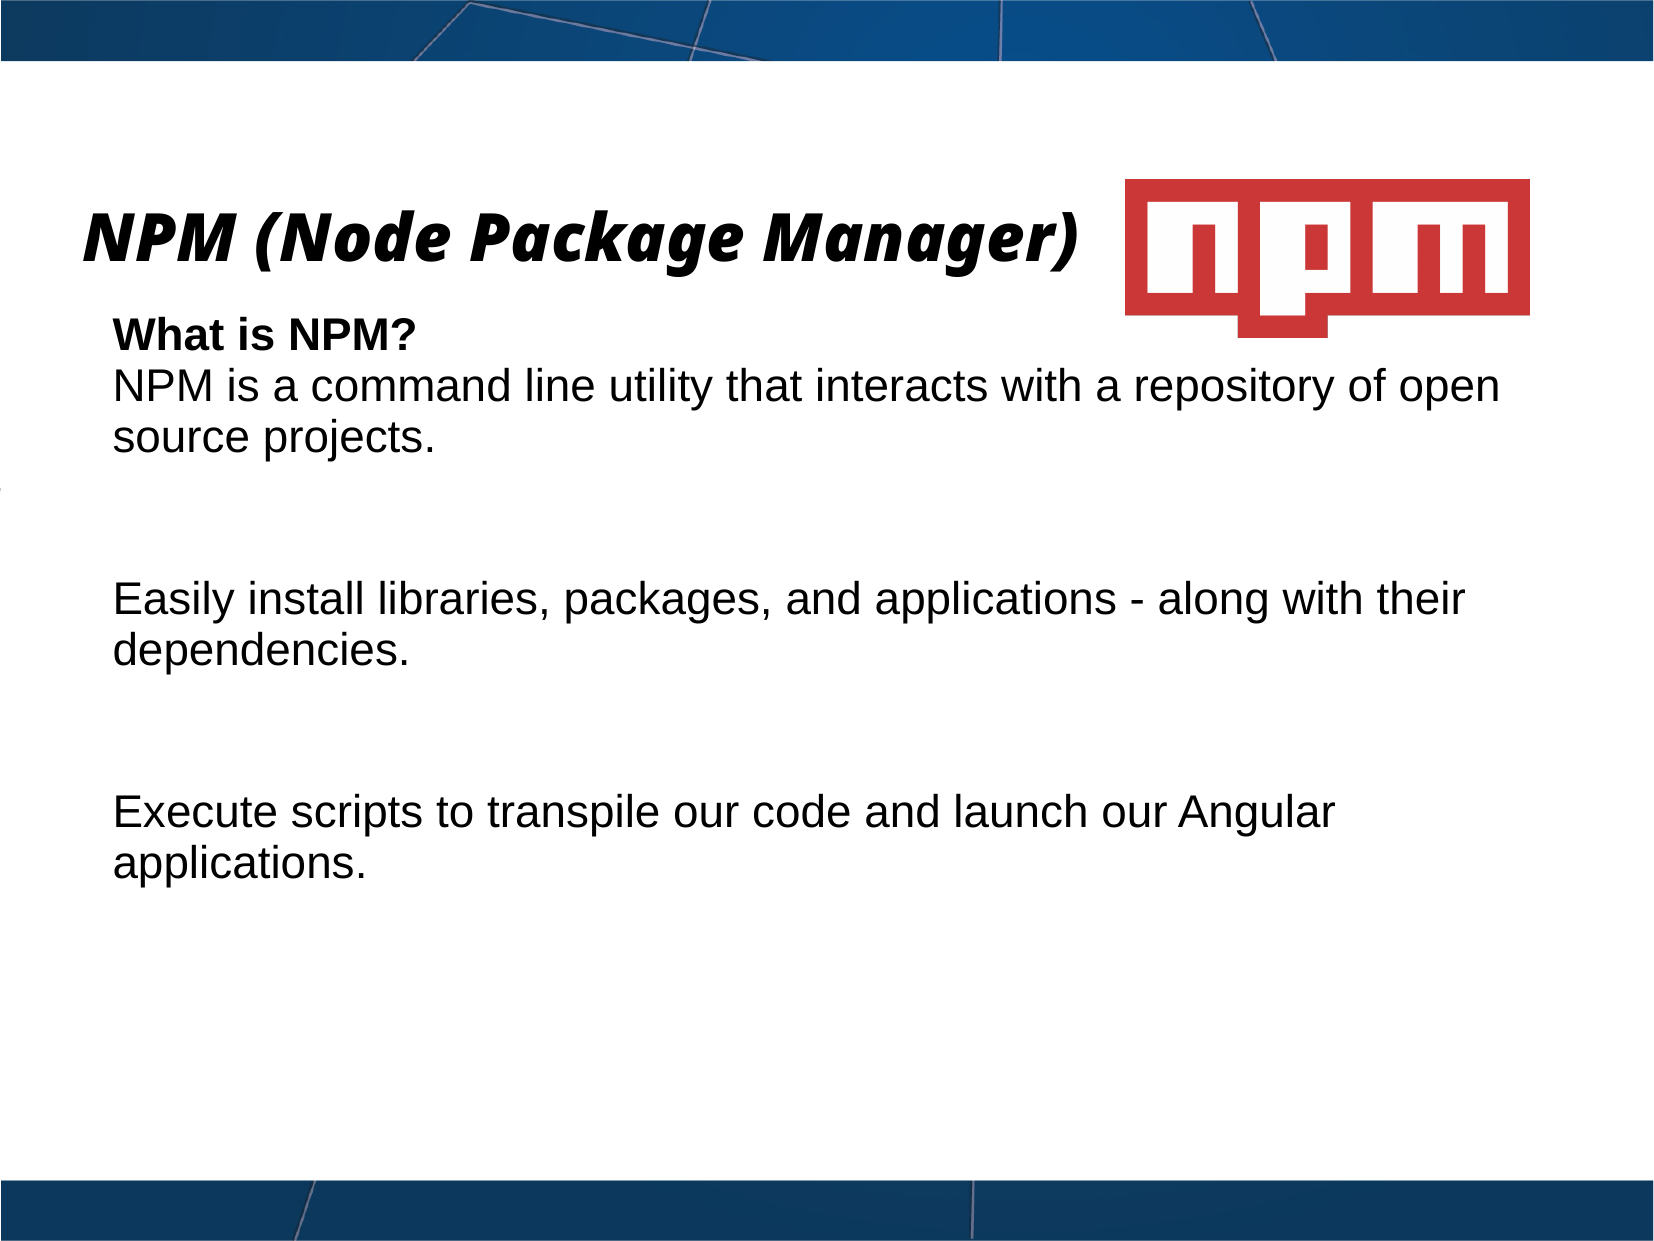

# NPM (Node Package Manager)
What is NPM?
NPM is a command line utility that interacts with a repository of open source projects.
Easily install libraries, packages, and applications - along with their dependencies.
Execute scripts to transpile our code and launch our Angular applications.